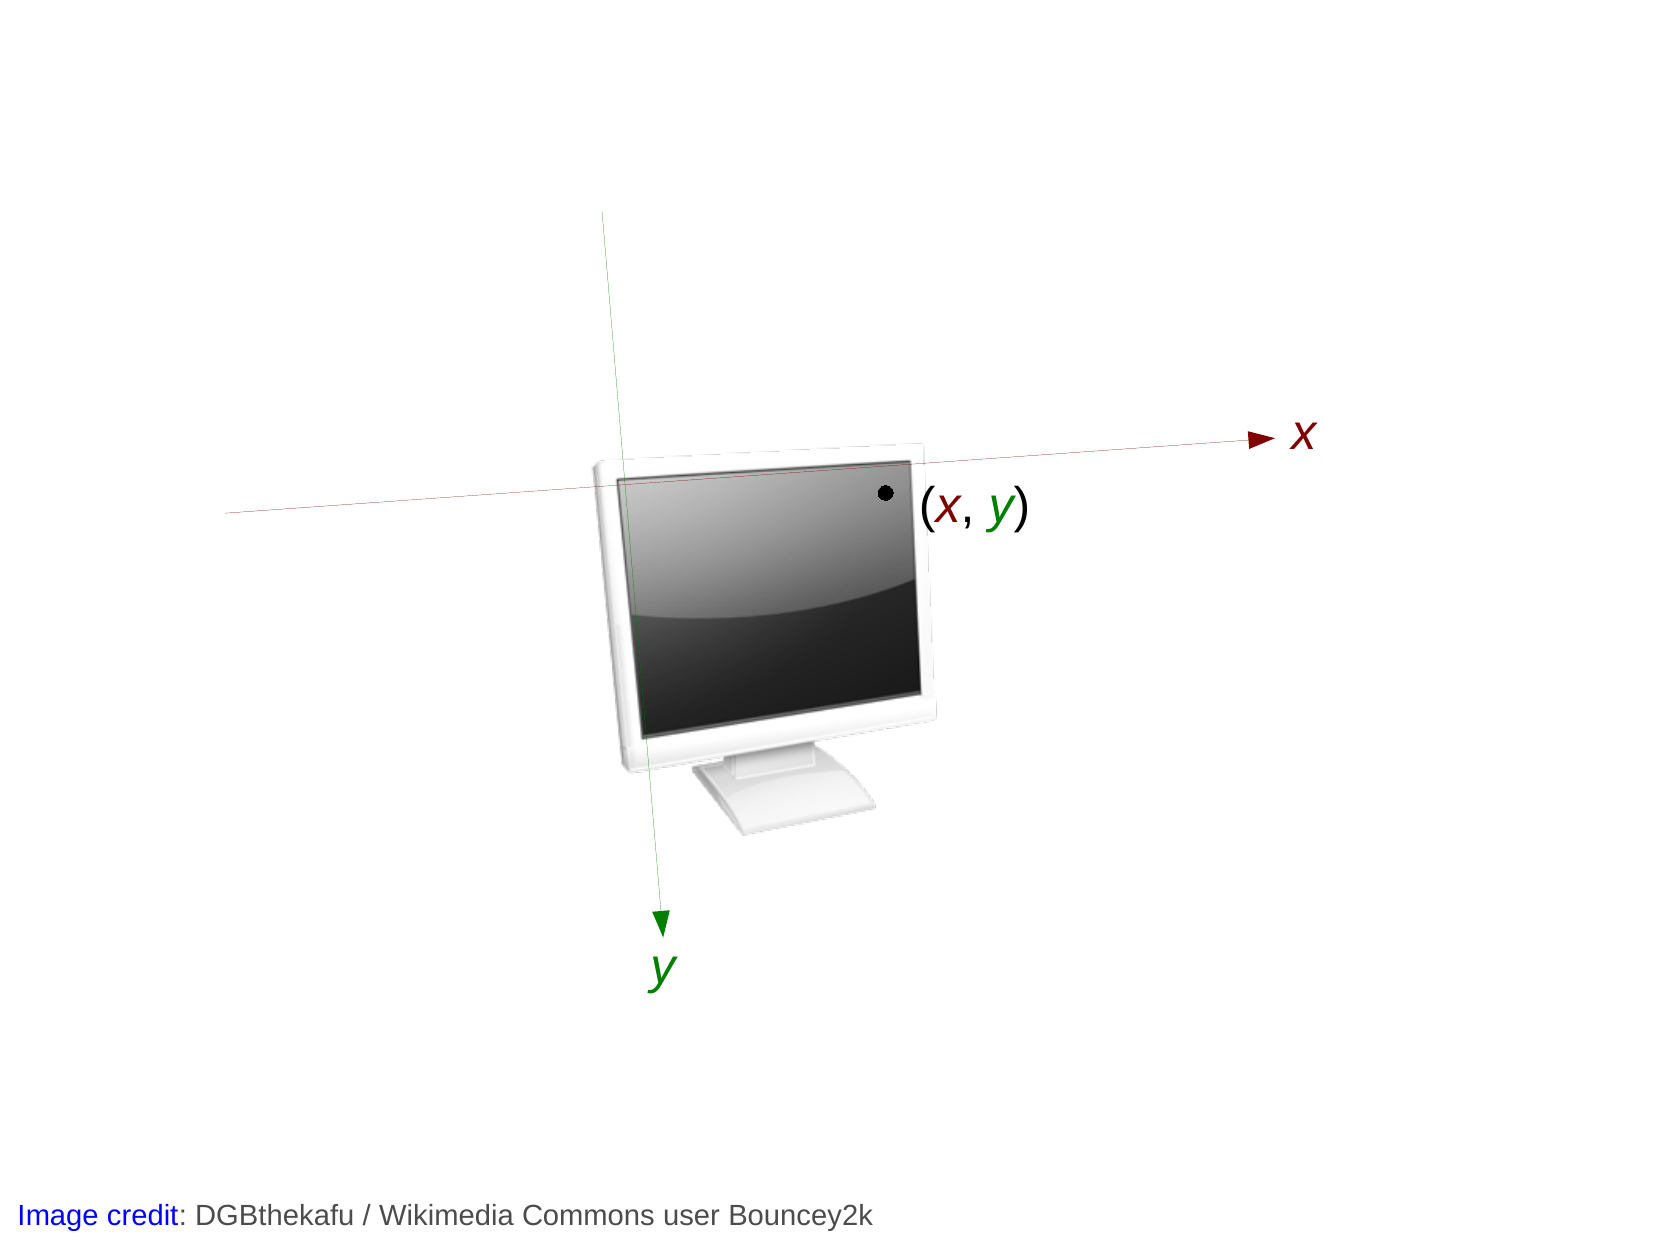

x
(x, y)
y
Image credit: DGBthekafu / Wikimedia Commons user Bouncey2k